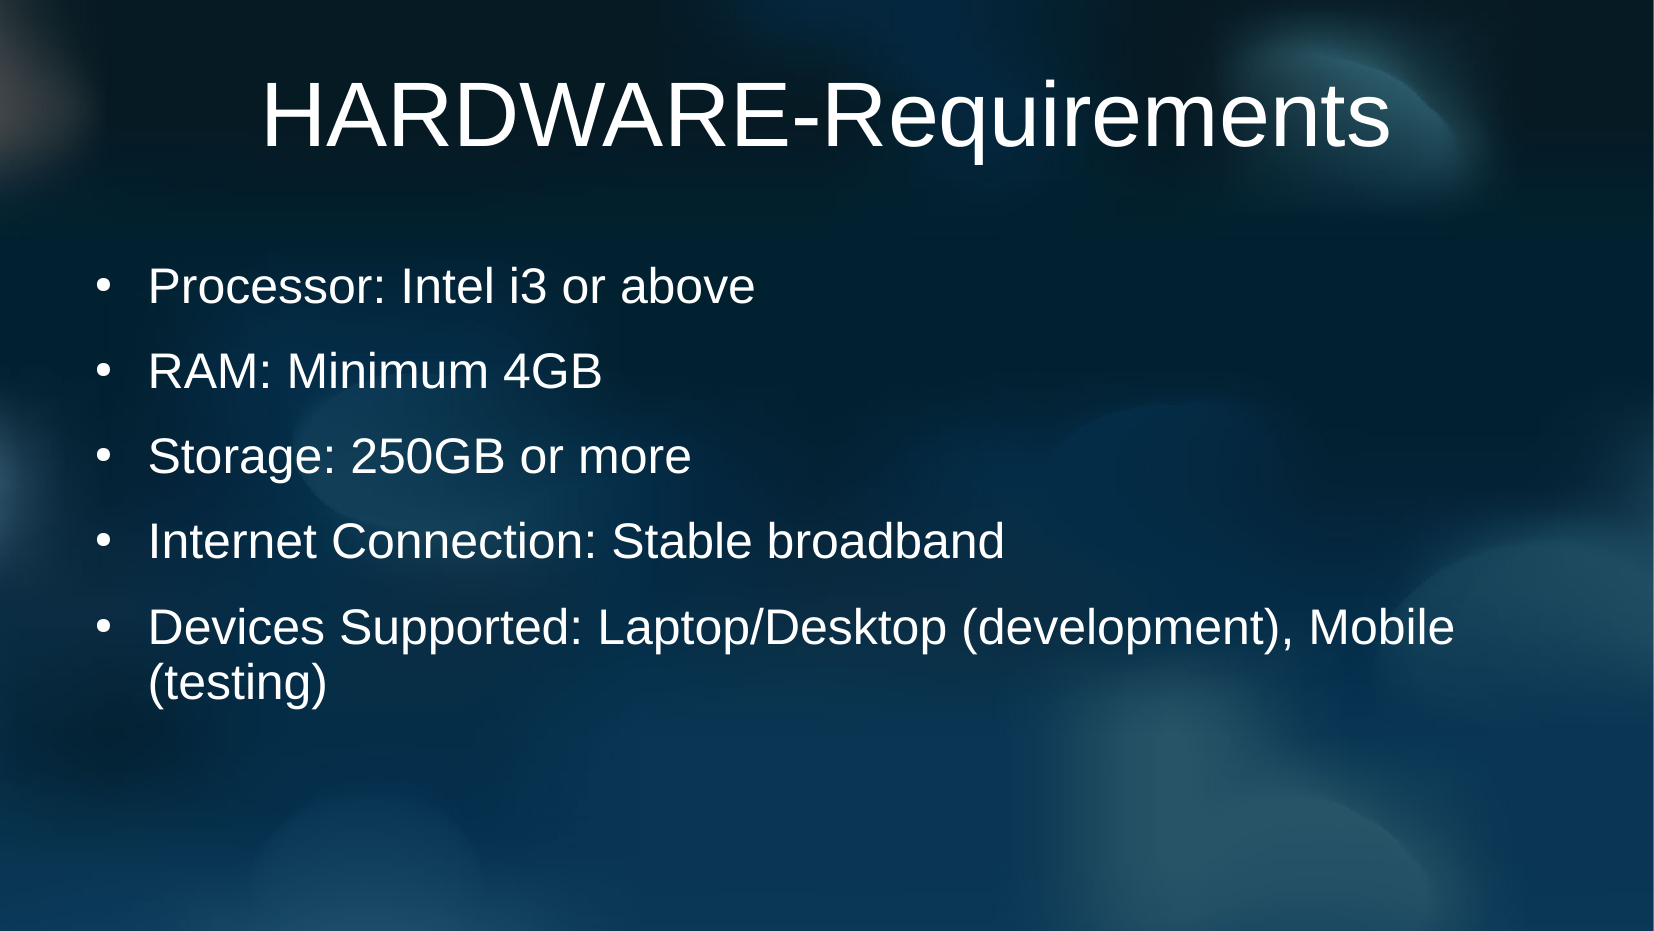

# HARDWARE-Requirements
Processor: Intel i3 or above
RAM: Minimum 4GB
Storage: 250GB or more
Internet Connection: Stable broadband
Devices Supported: Laptop/Desktop (development), Mobile (testing)